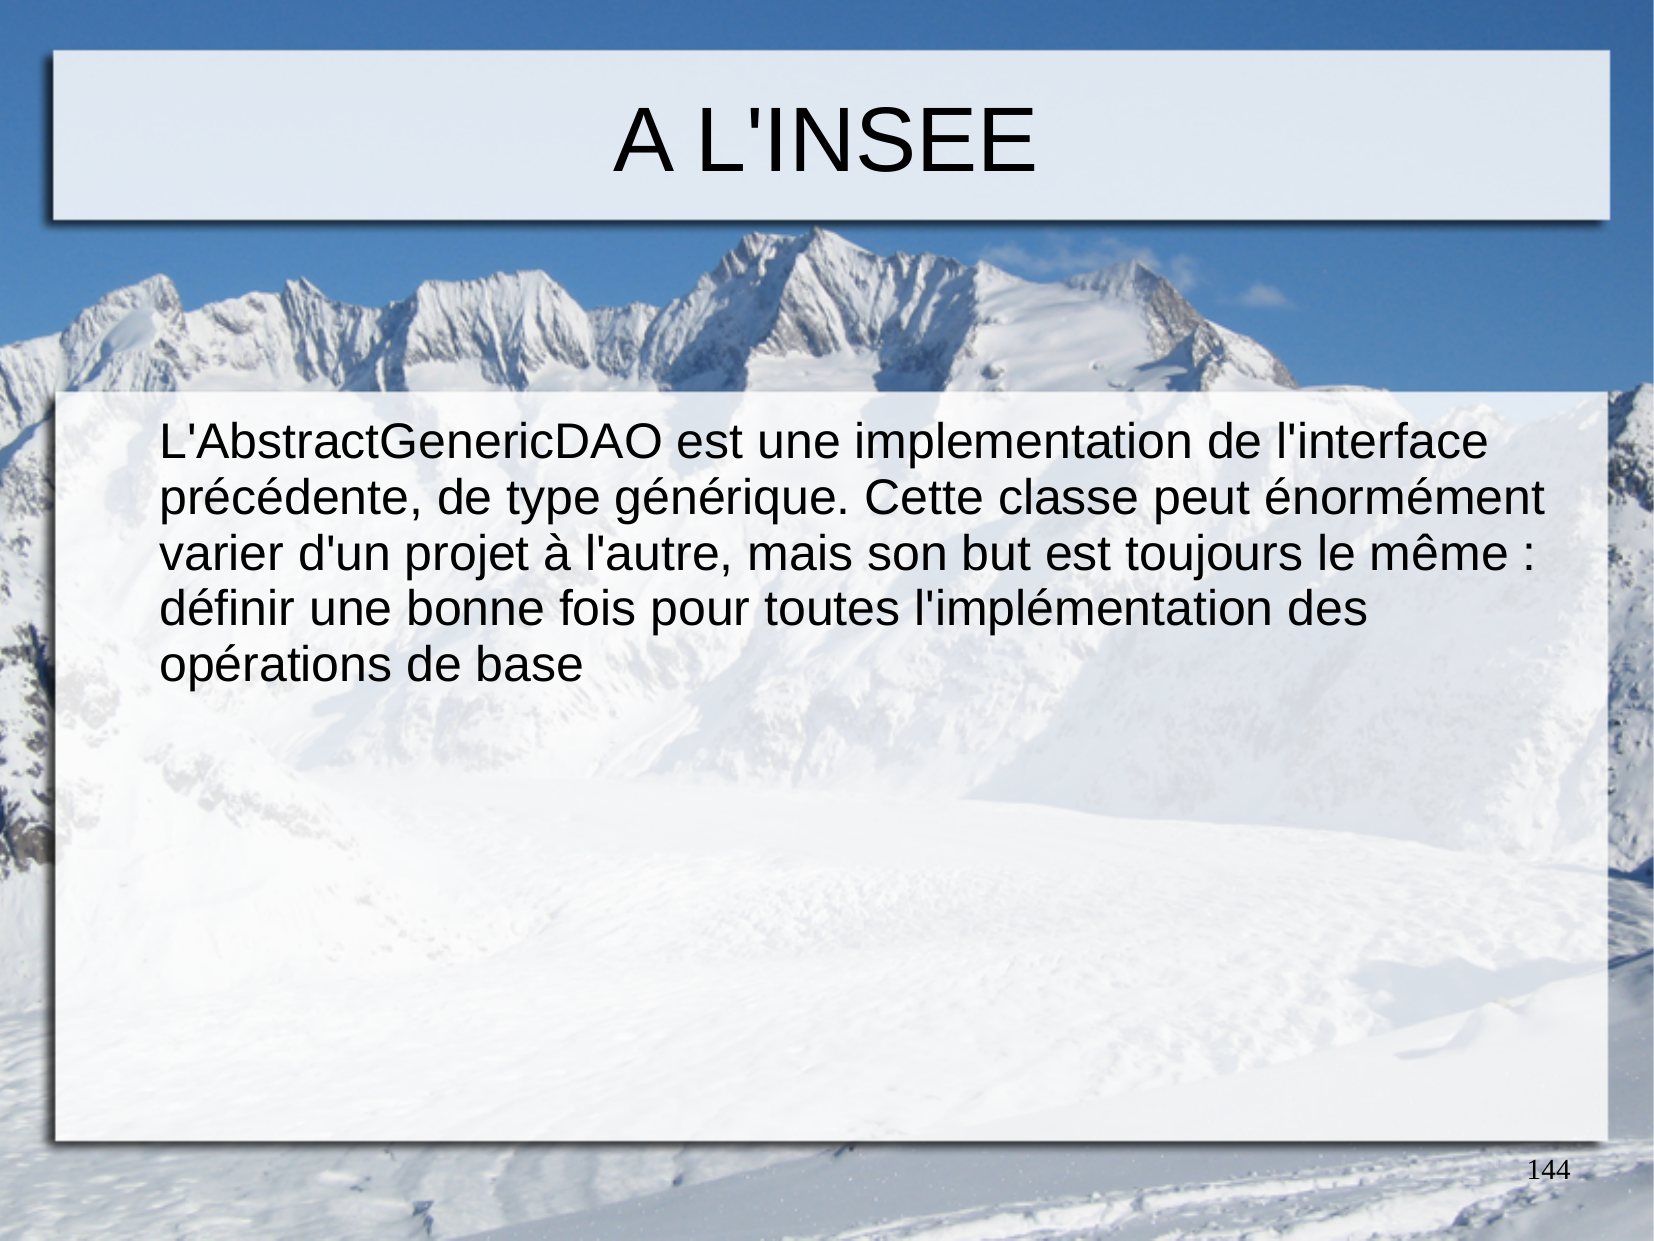

# A L'INSEE
L'AbstractGenericDAO est une implementation de l'interface précédente, de type générique. Cette classe peut énormément varier d'un projet à l'autre, mais son but est toujours le même : définir une bonne fois pour toutes l'implémentation des opérations de base
144